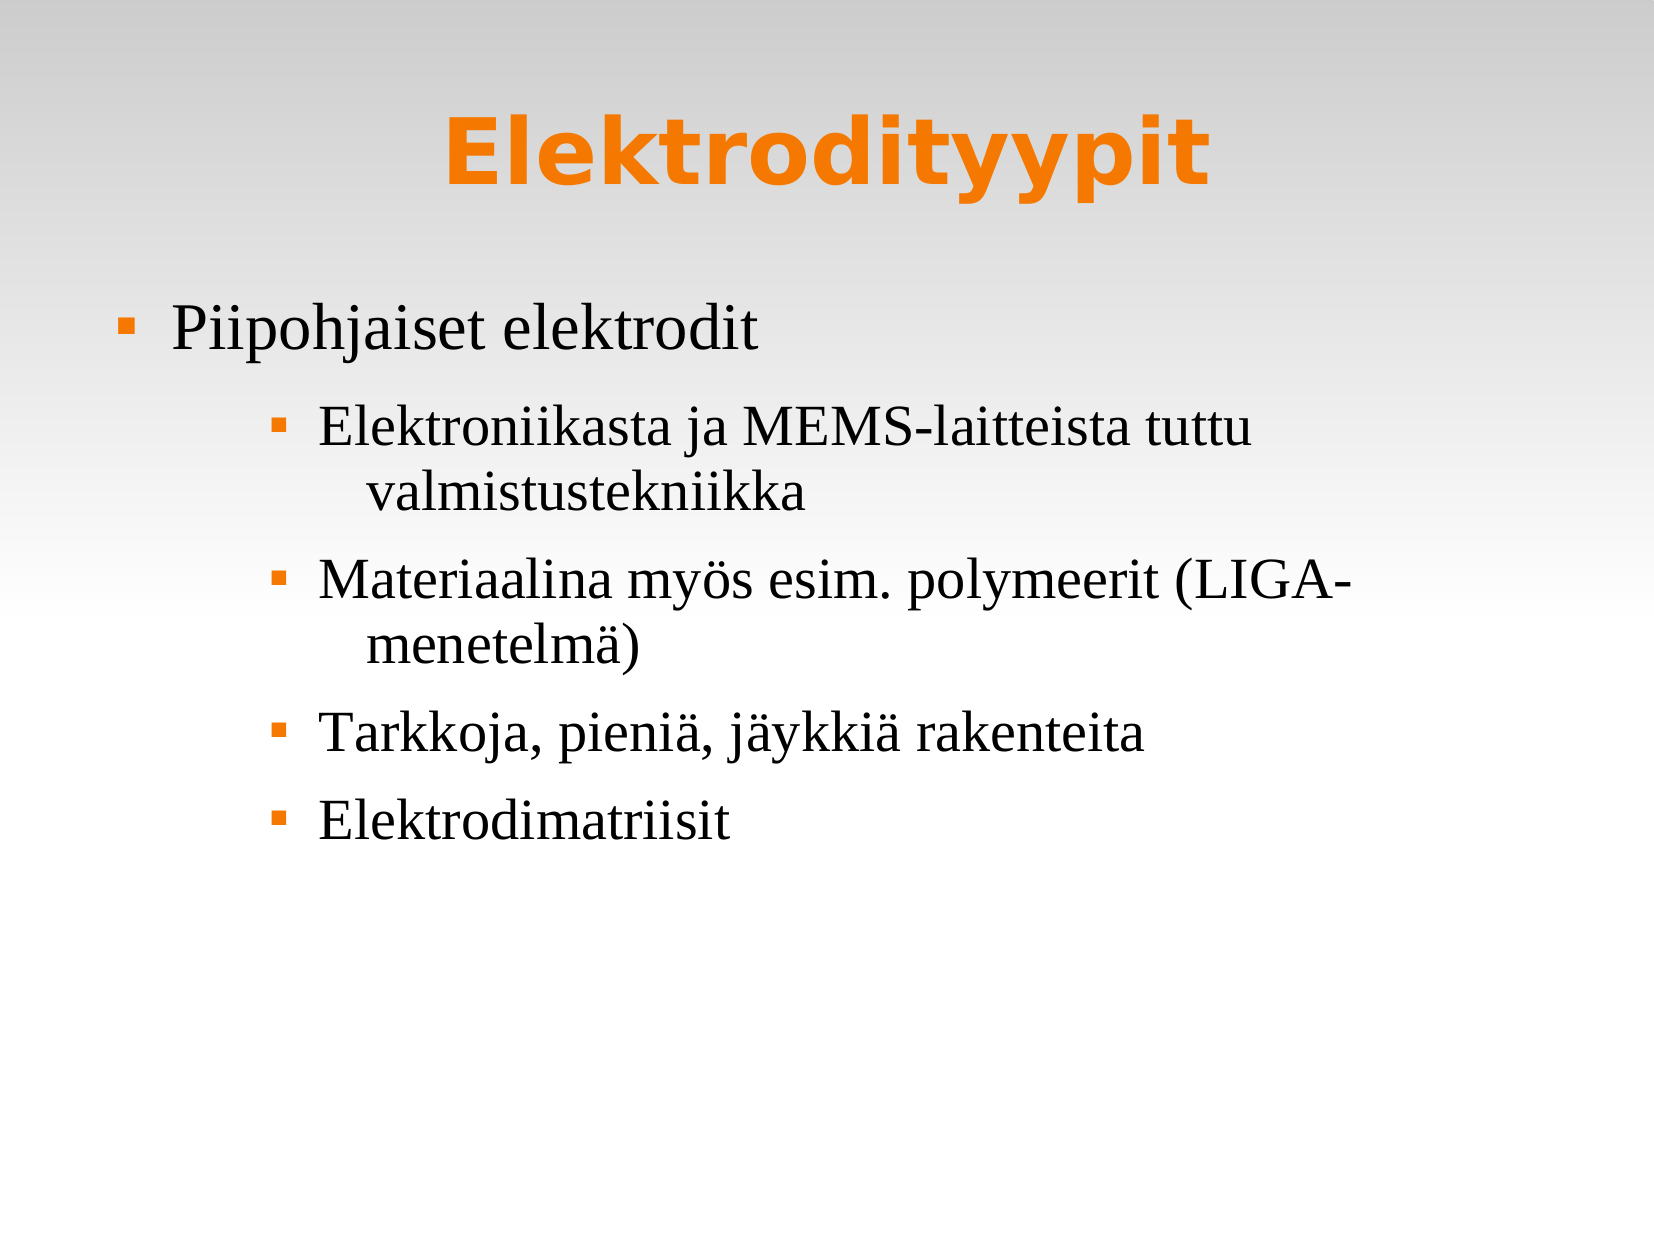

# Elektrodityypit
Piipohjaiset elektrodit
Elektroniikasta ja MEMS-laitteista tuttu valmistustekniikka
Materiaalina myös esim. polymeerit (LIGA-menetelmä)
Tarkkoja, pieniä, jäykkiä rakenteita
Elektrodimatriisit